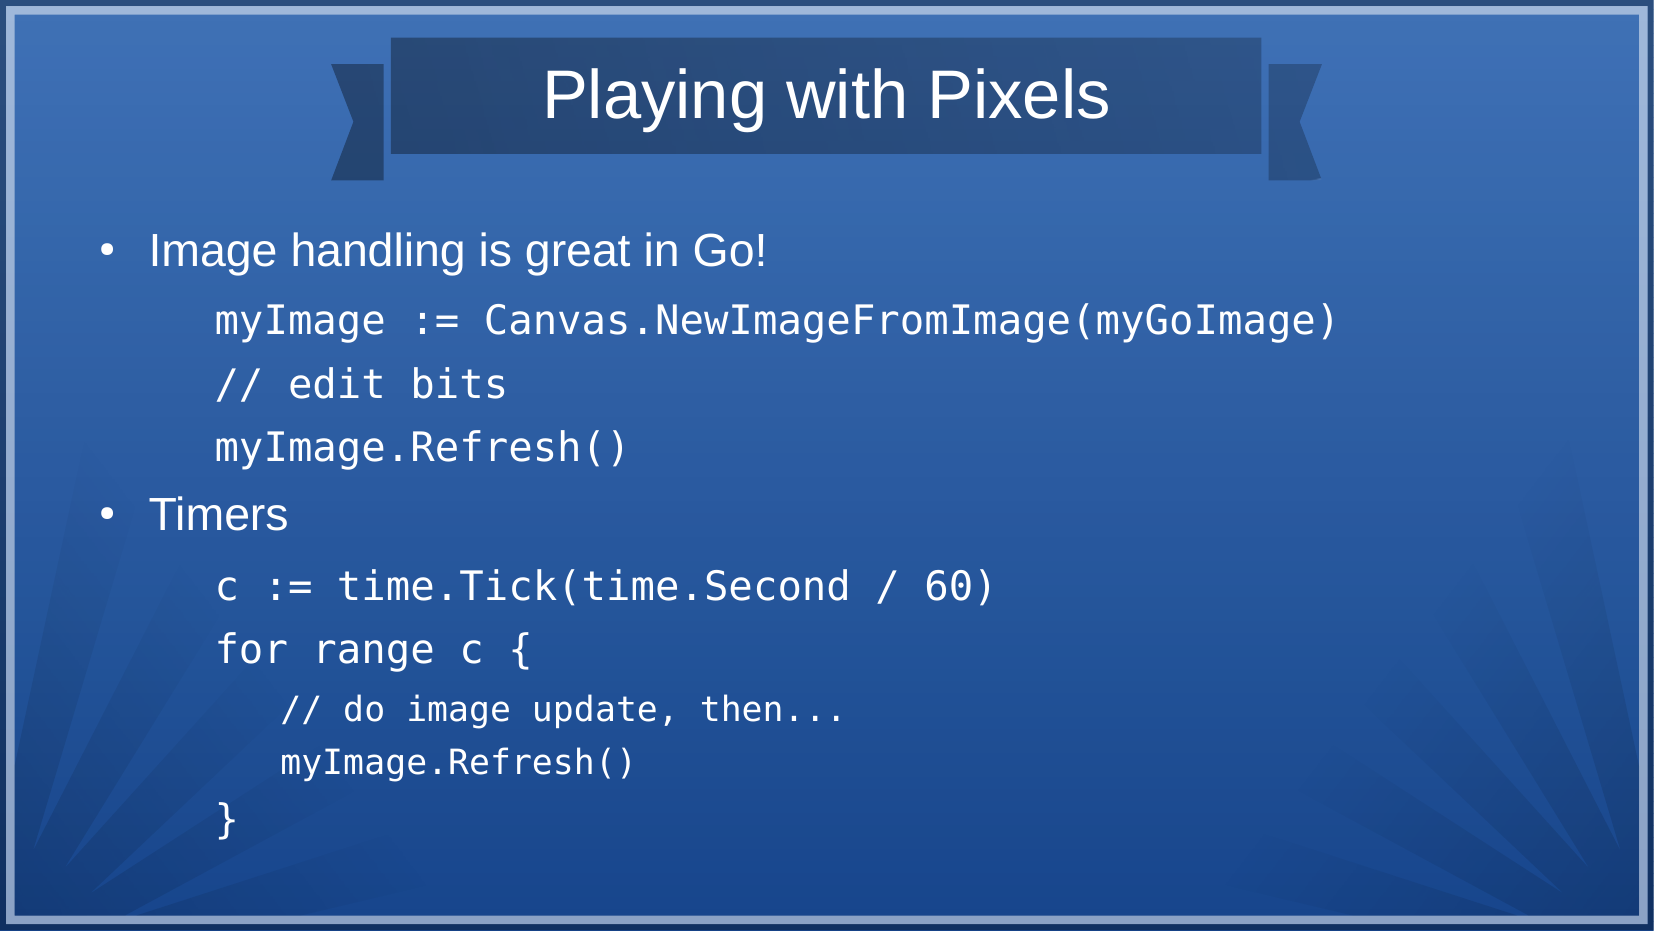

# Playing with Pixels
Image handling is great in Go!
myImage := Canvas.NewImageFromImage(myGoImage)
// edit bits
myImage.Refresh()
Timers
c := time.Tick(time.Second / 60)
for range c {
// do image update, then...
myImage.Refresh()
}